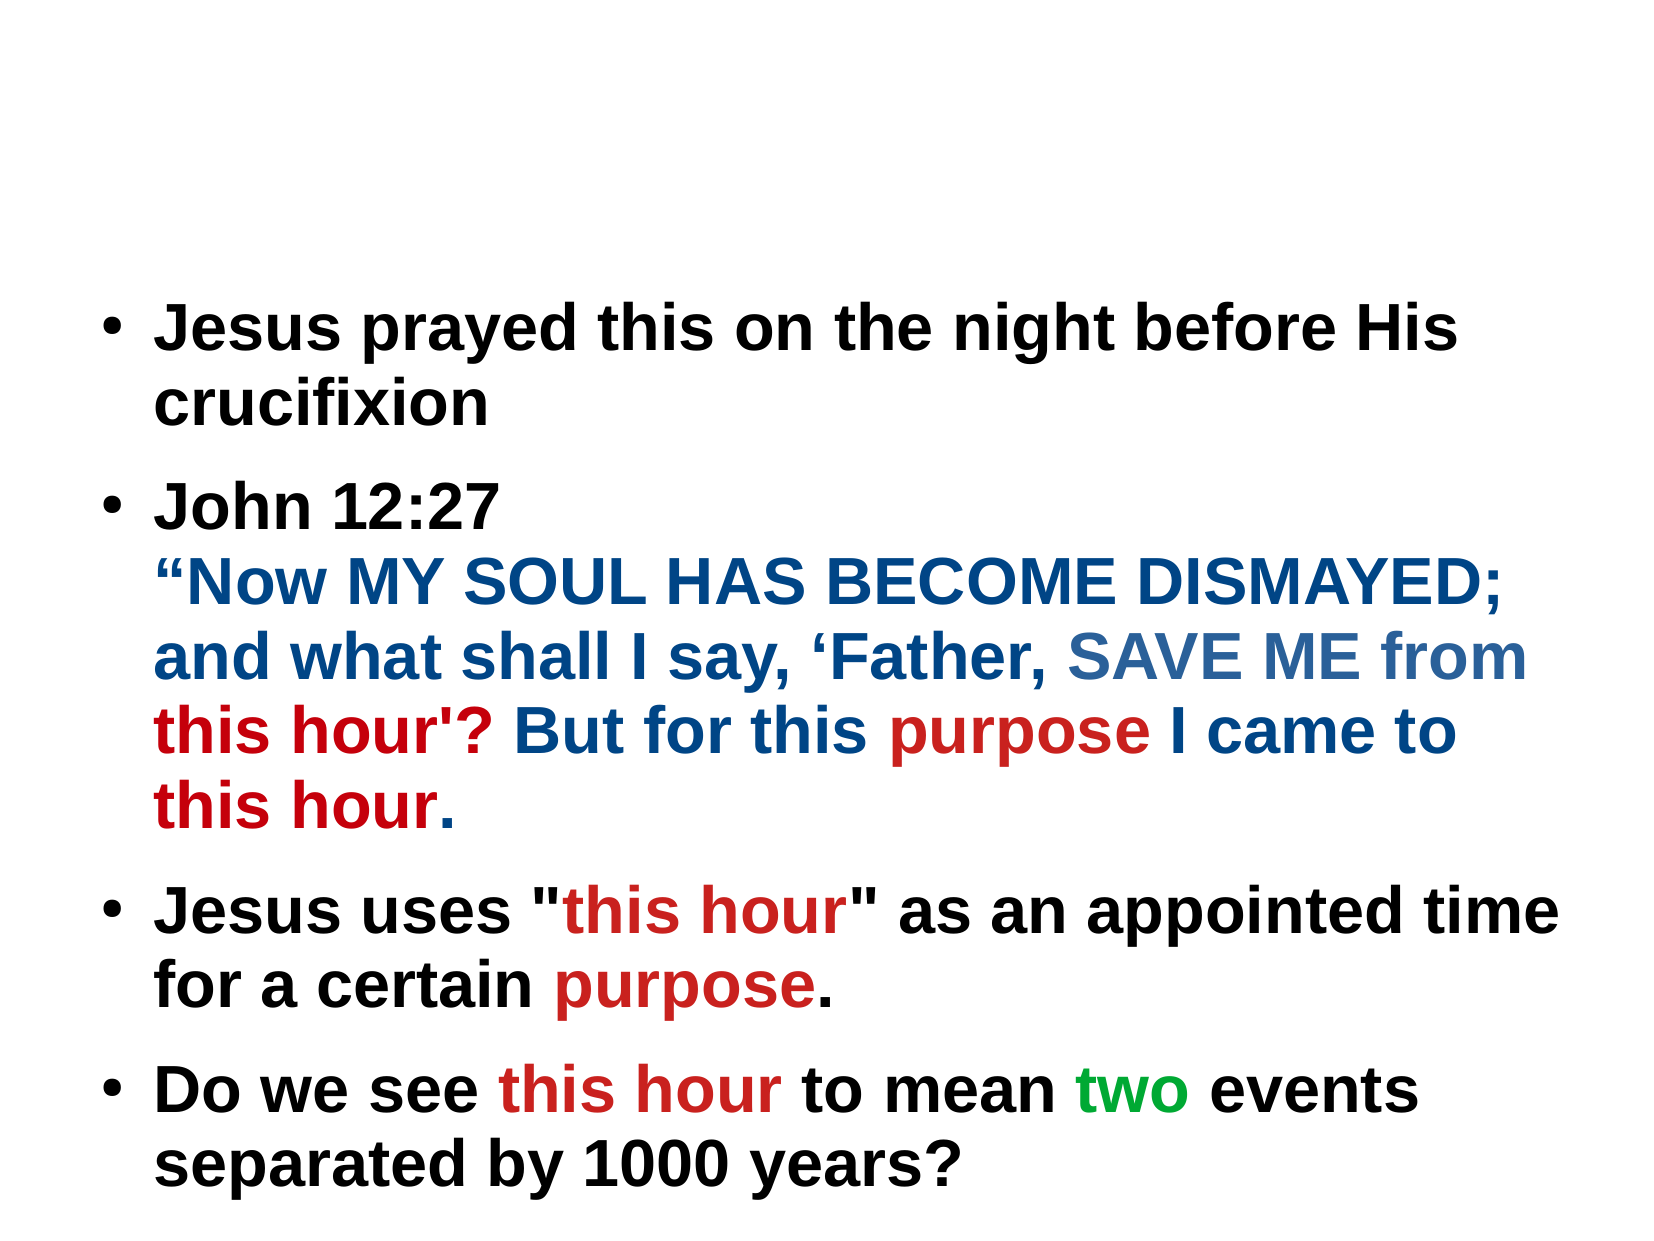

#
Jesus prayed this on the night before His crucifixion
John 12:27
“Now MY SOUL HAS BECOME DISMAYED; and what shall I say, ‘Father, SAVE ME from this hour'? But for this purpose I came to this hour.
Jesus uses "this hour" as an appointed time for a certain purpose.
Do we see this hour to mean two events separated by 1000 years?